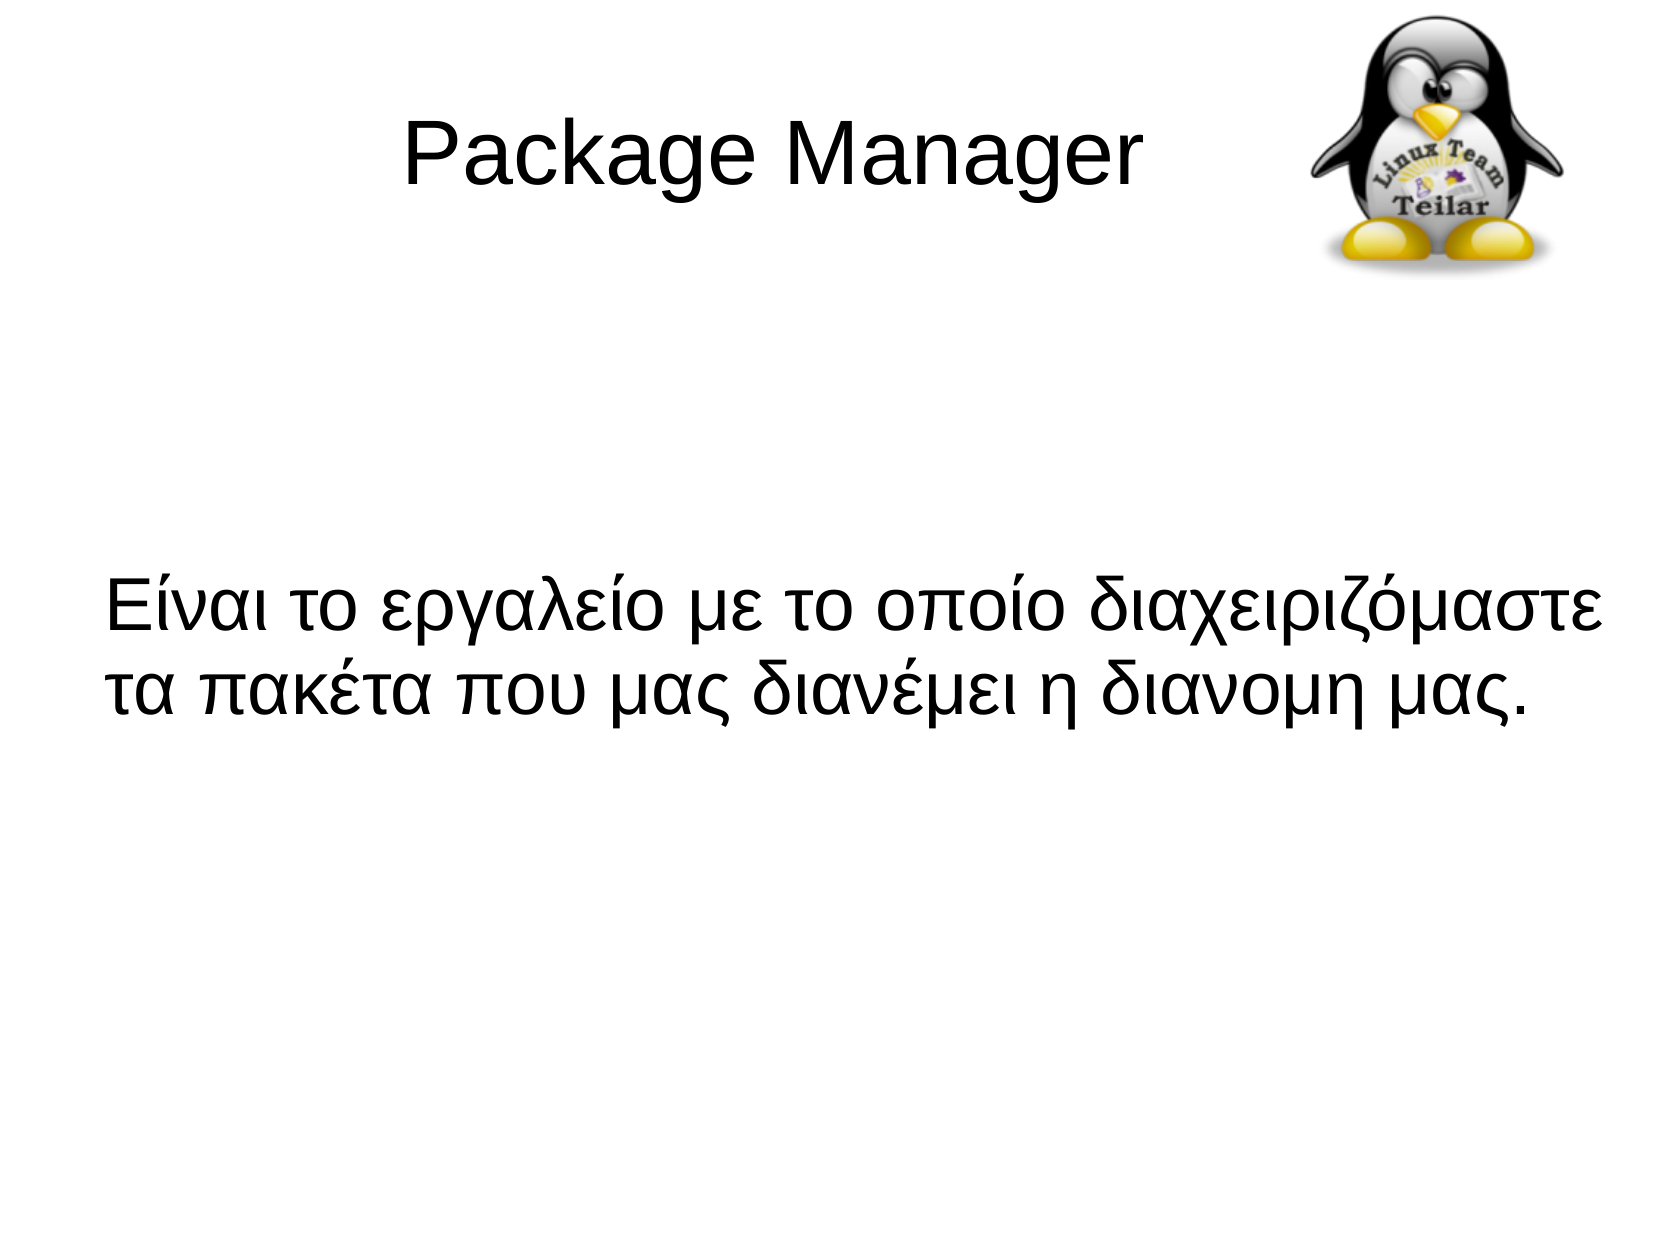

# Package Manager
Είναι το εργαλείο με το οποίο διαχειριζόμαστε τα πακέτα που μας διανέμει η διανομη μας.